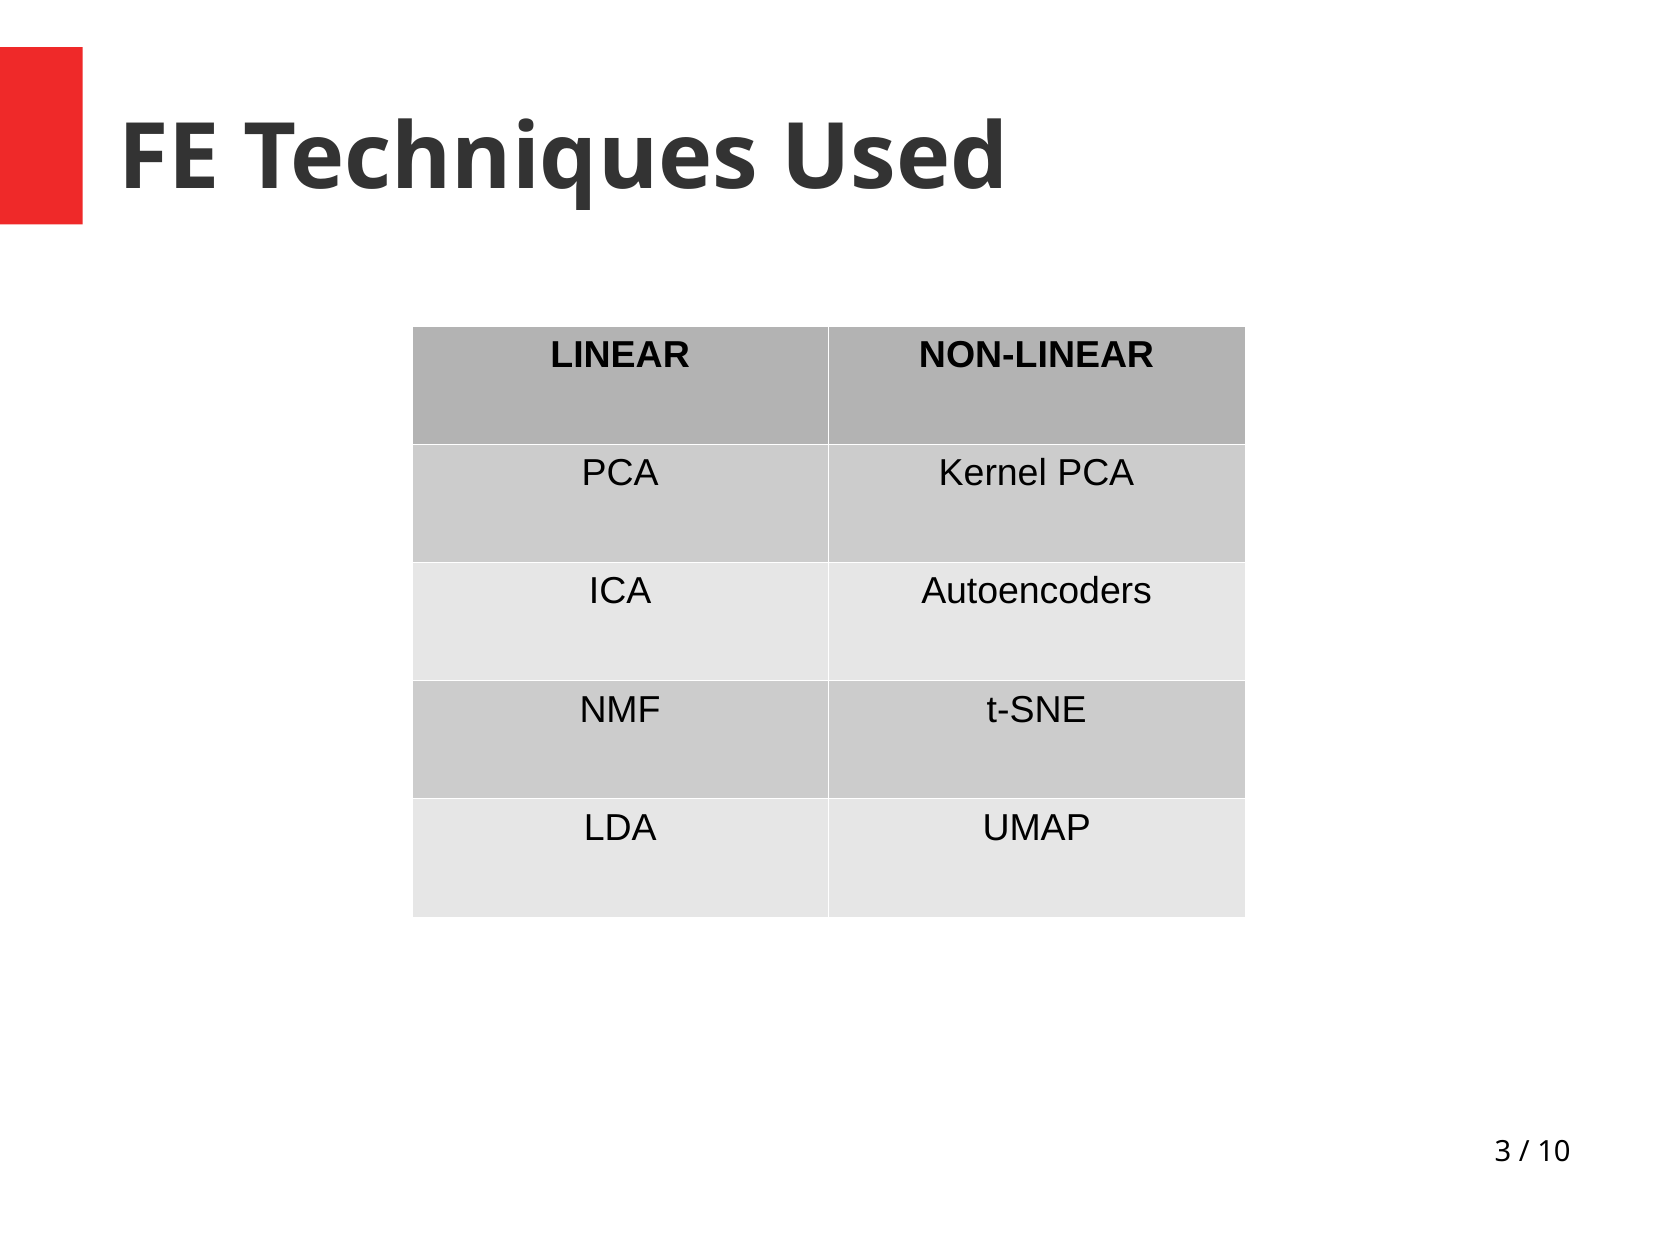

# FE Techniques Used
| LINEAR | NON-LINEAR |
| --- | --- |
| PCA | Kernel PCA |
| ICA | Autoencoders |
| NMF | t-SNE |
| LDA | UMAP |
3